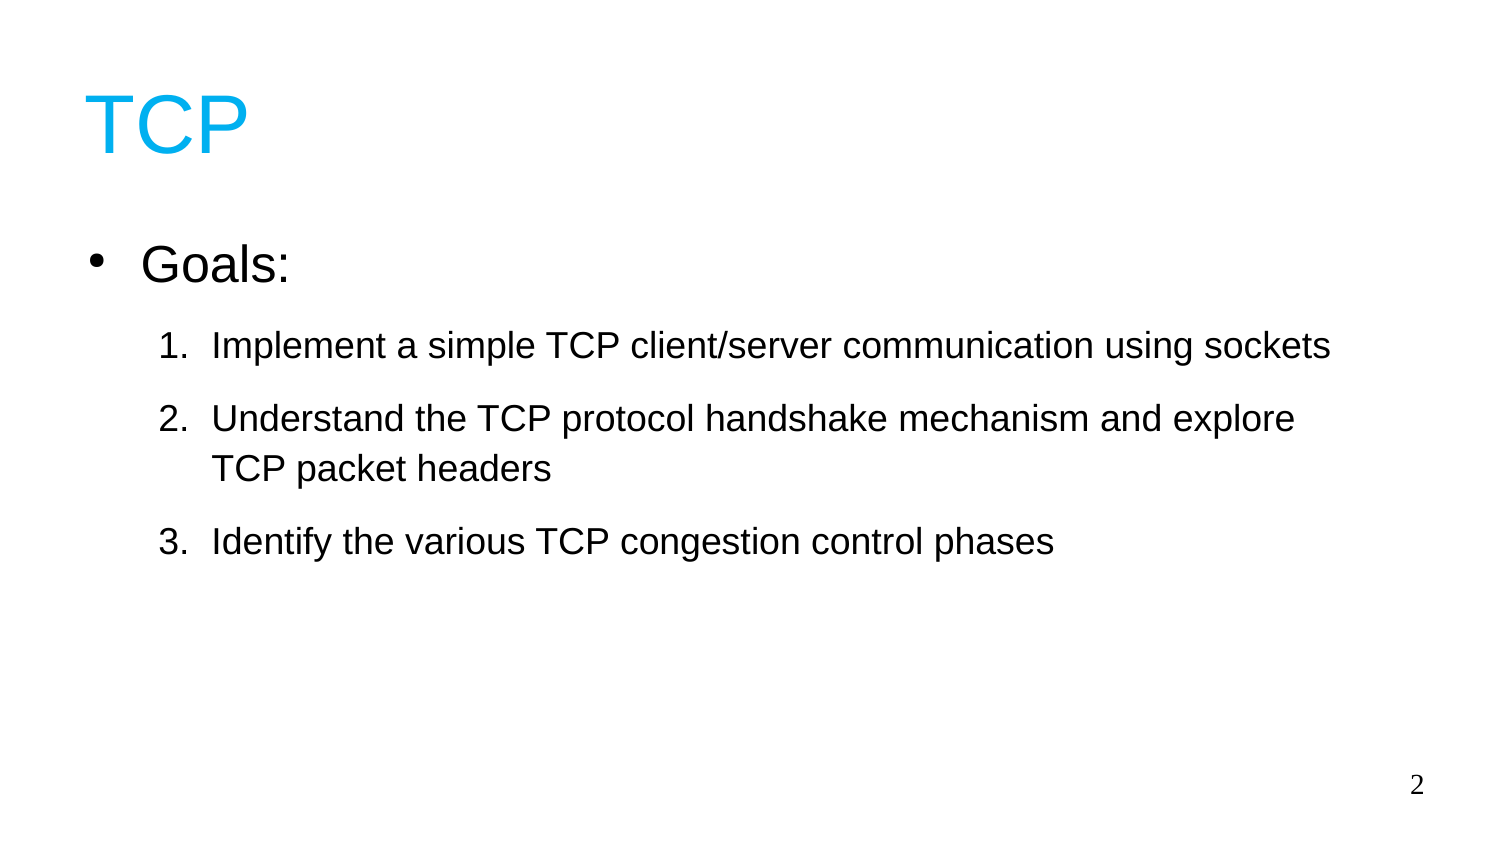

# TCP
Goals:
Implement a simple TCP client/server communication using sockets
Understand the TCP protocol handshake mechanism and explore TCP packet headers
Identify the various TCP congestion control phases
2